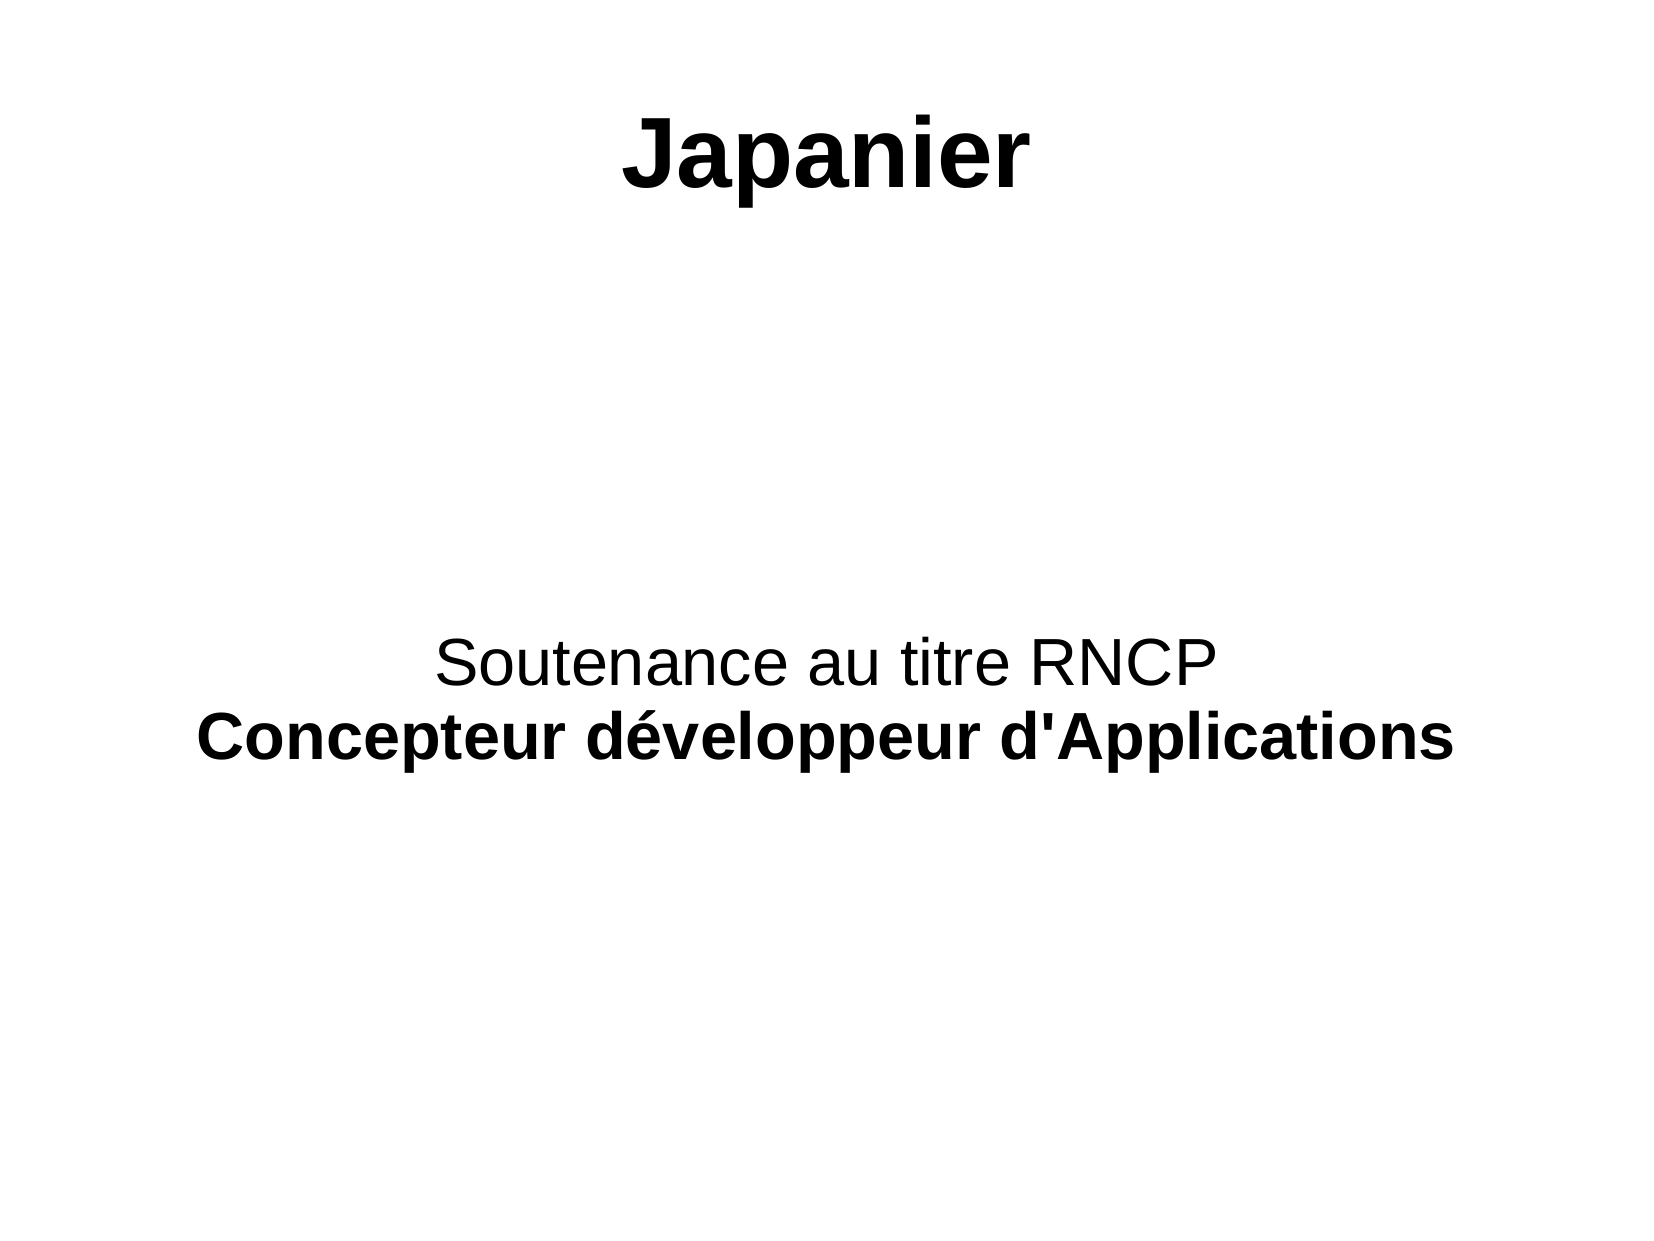

# Japanier
Soutenance au titre RNCP
Concepteur développeur d'Applications